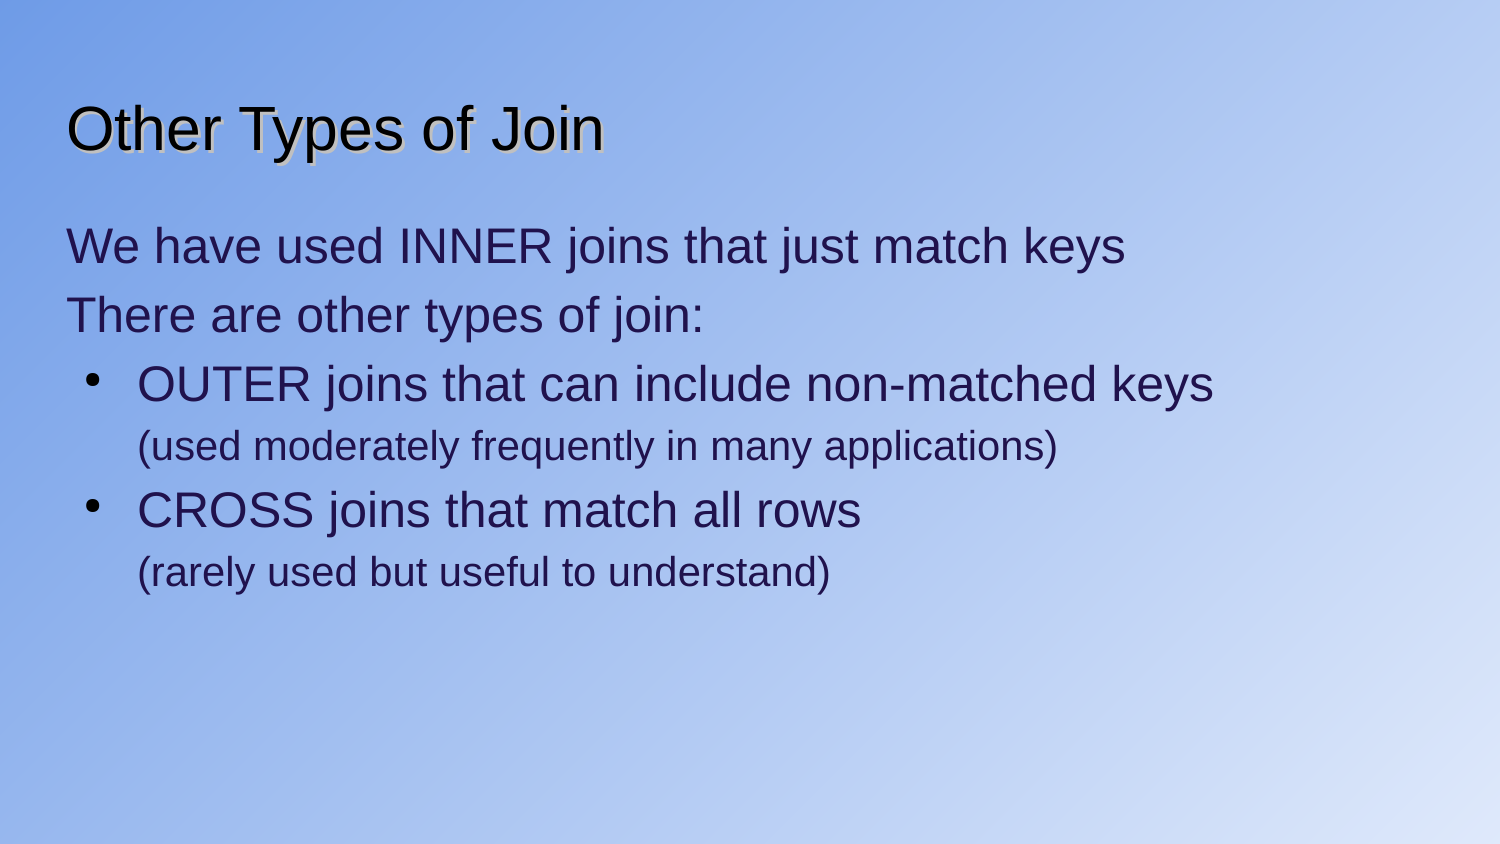

# Other Types of Join
We have used INNER joins that just match keys
There are other types of join:
OUTER joins that can include non-matched keys
(used moderately frequently in many applications)
CROSS joins that match all rows
(rarely used but useful to understand)